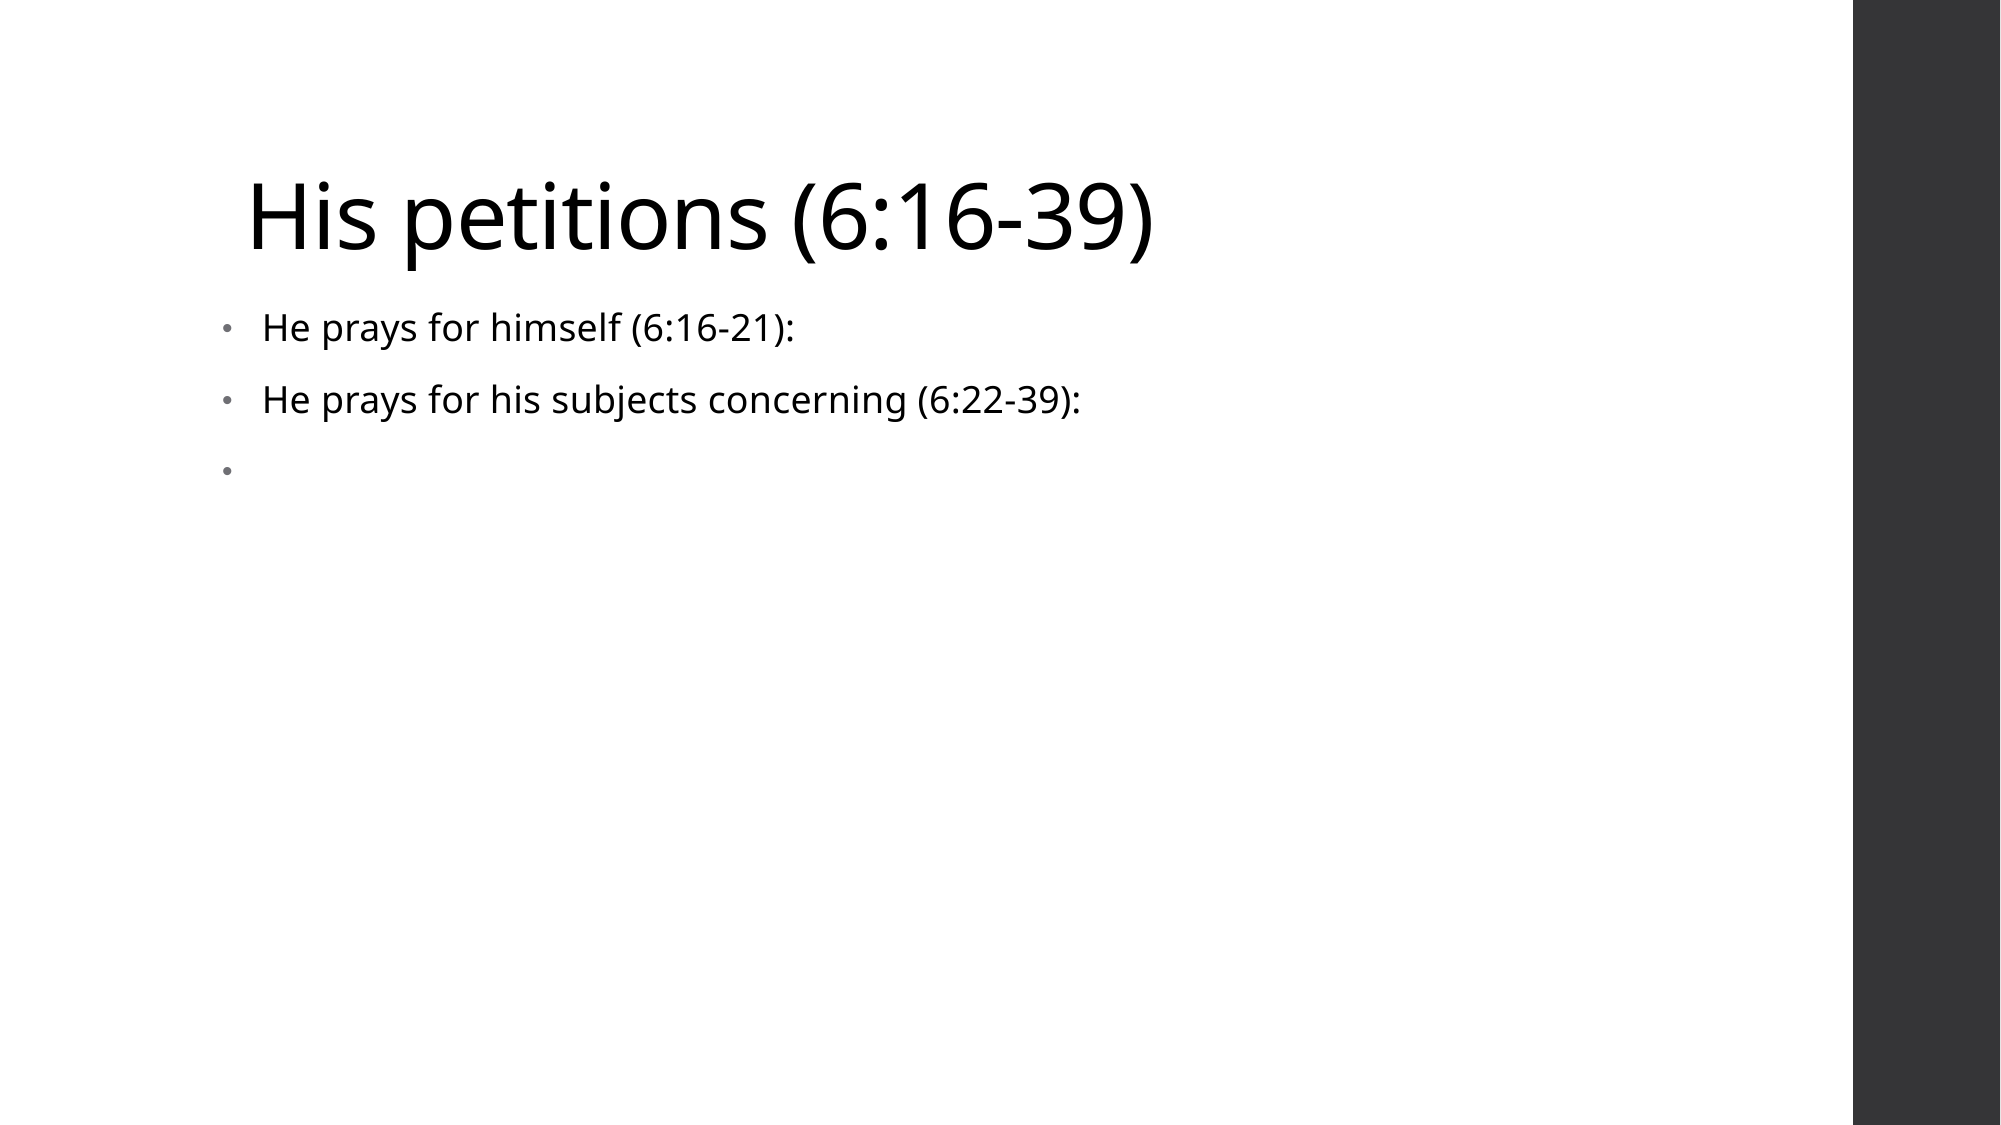

# His petitions (6:16-39)
 He prays for himself (6:16-21):
 He prays for his subjects concerning (6:22-39):